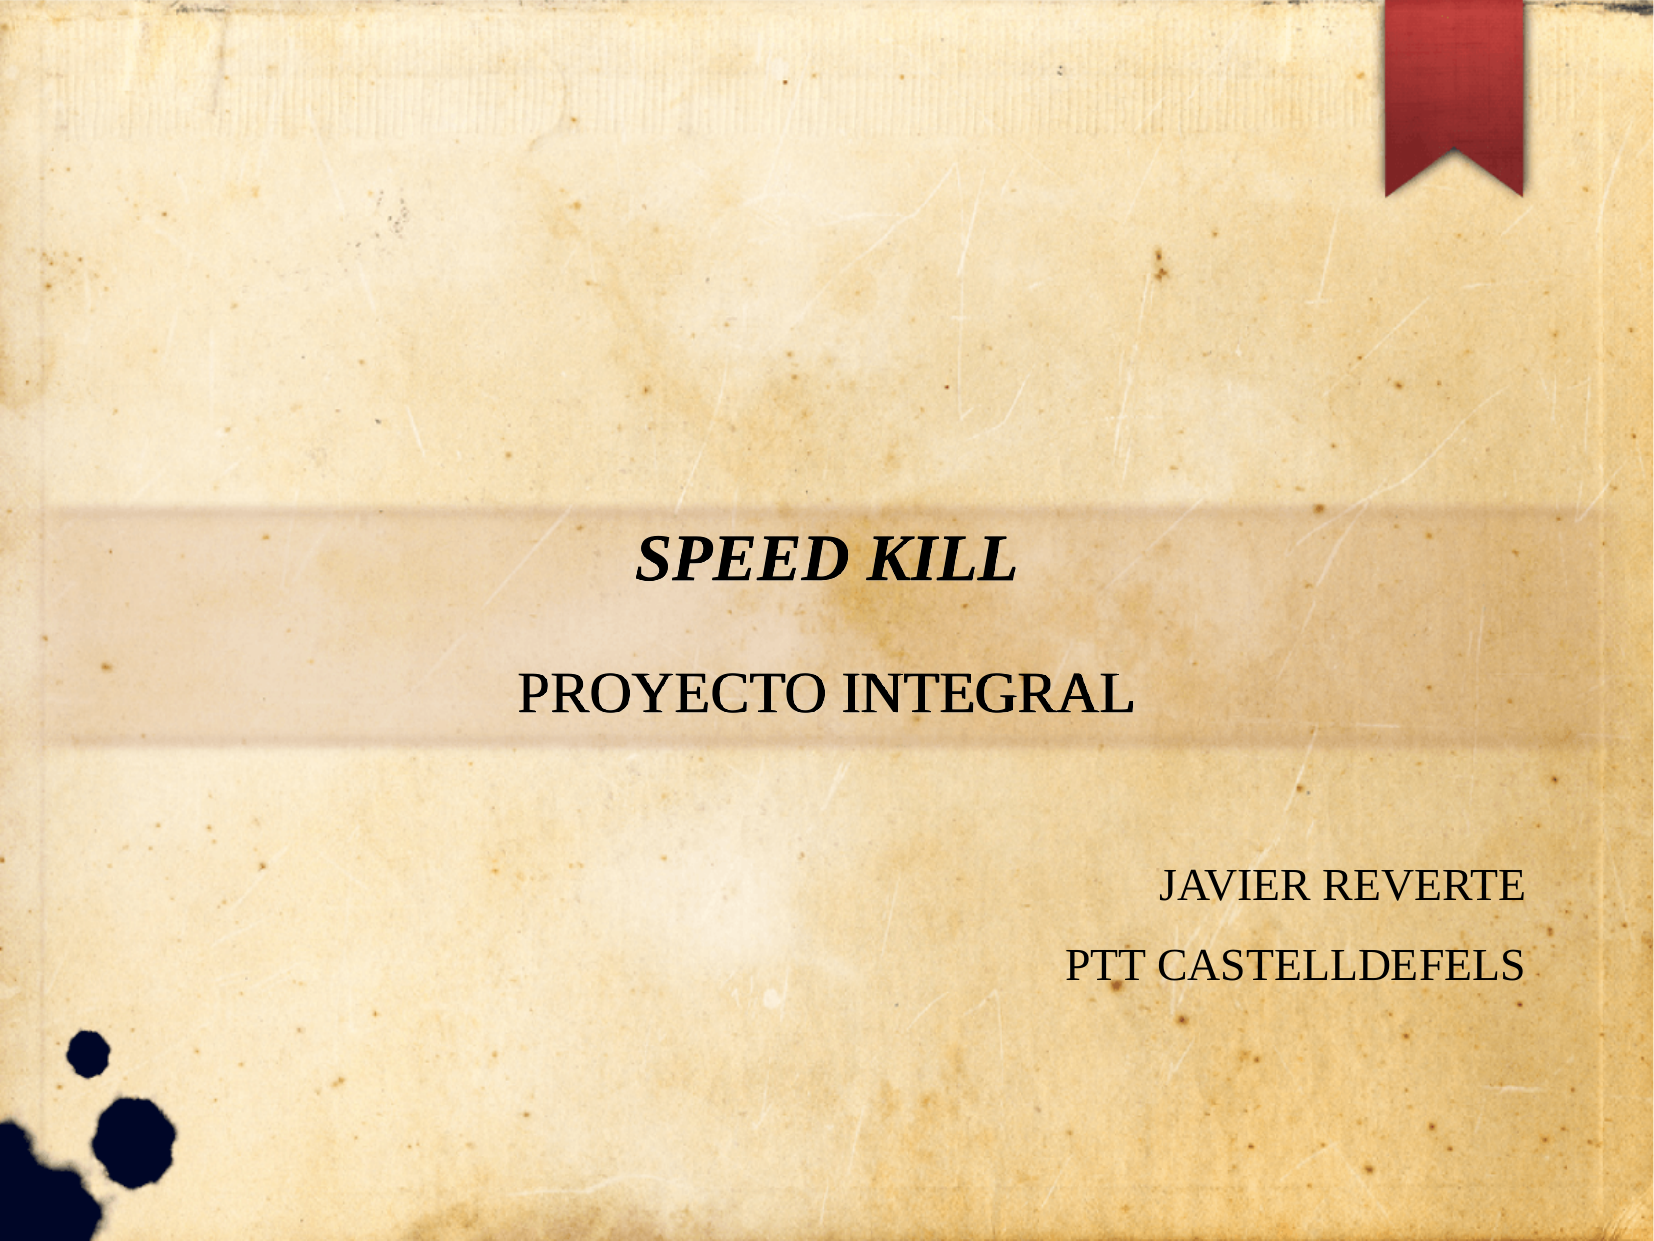

# SPEED KILL PROYECTO INTEGRAL
JAVIER REVERTE
PTT CASTELLDEFELS